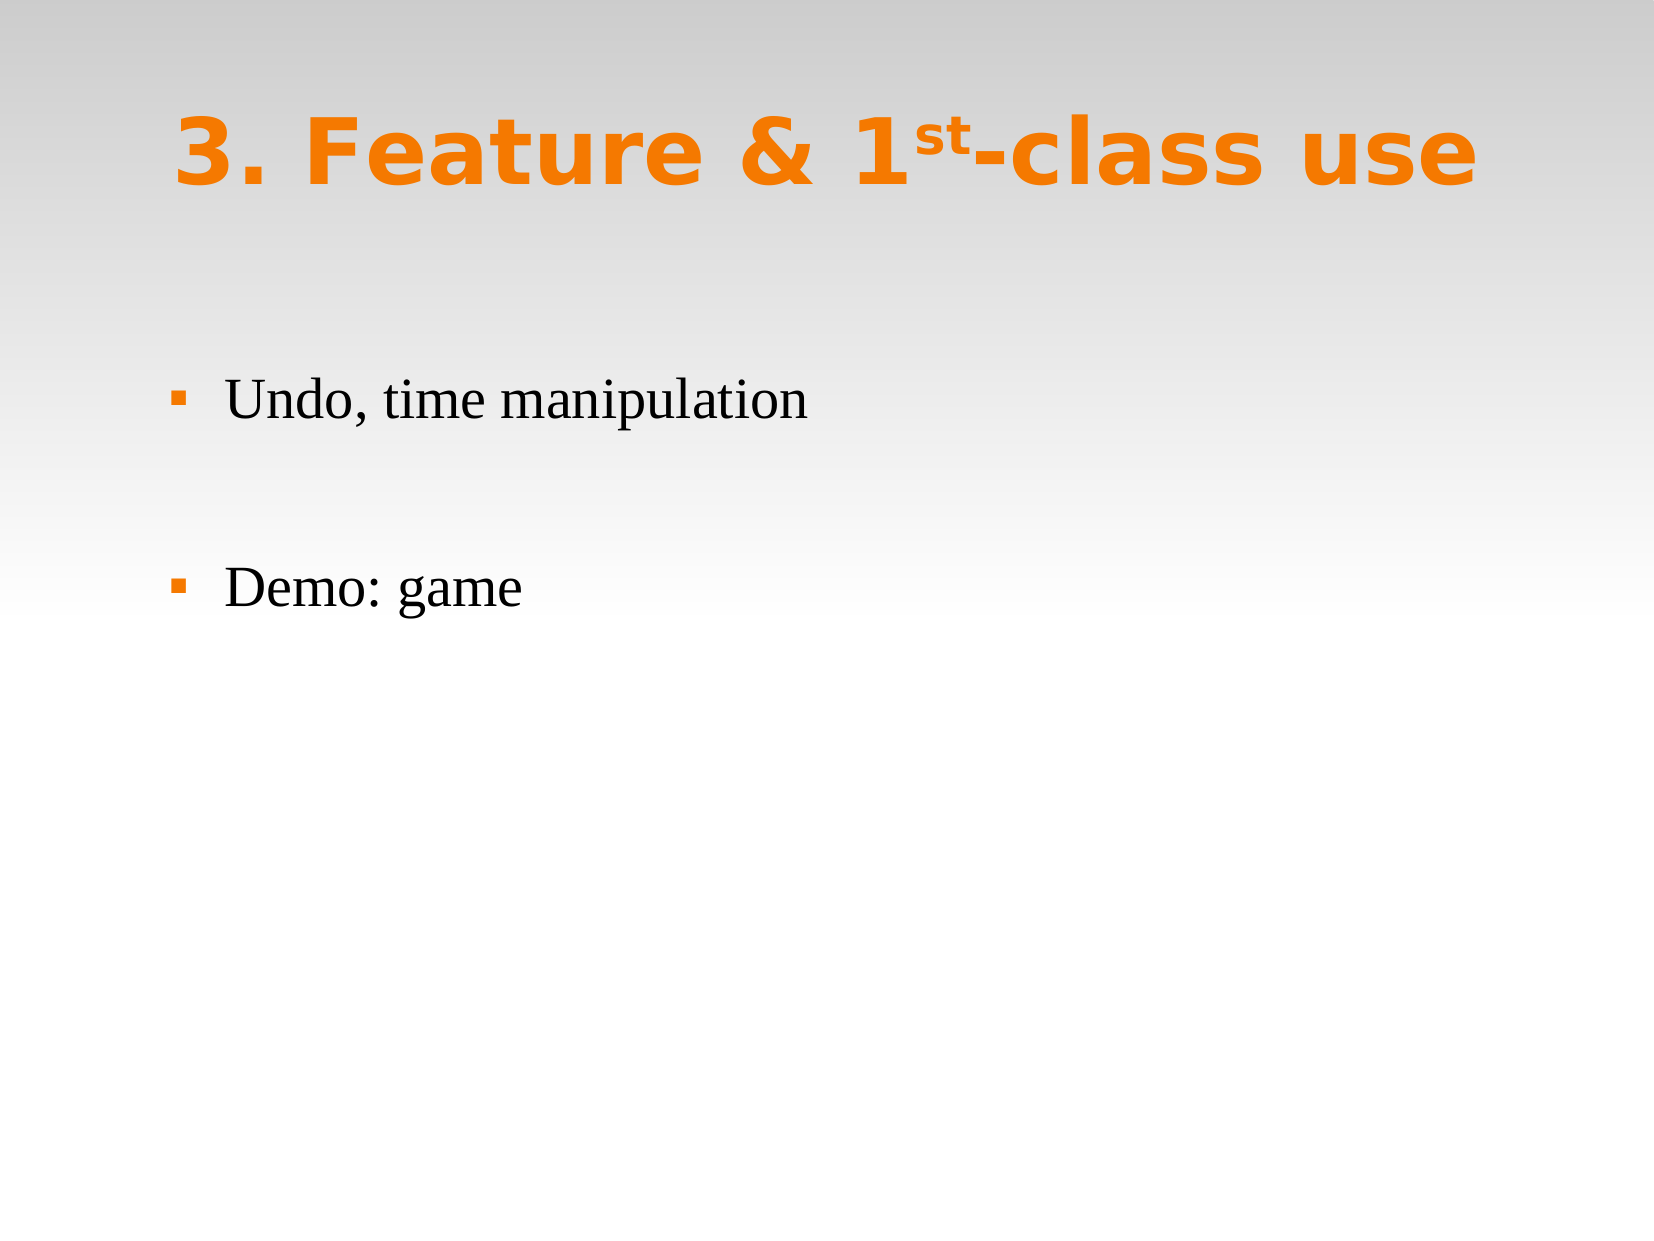

# 3. Feature & 1st-class use
Undo, time manipulation
Demo: game